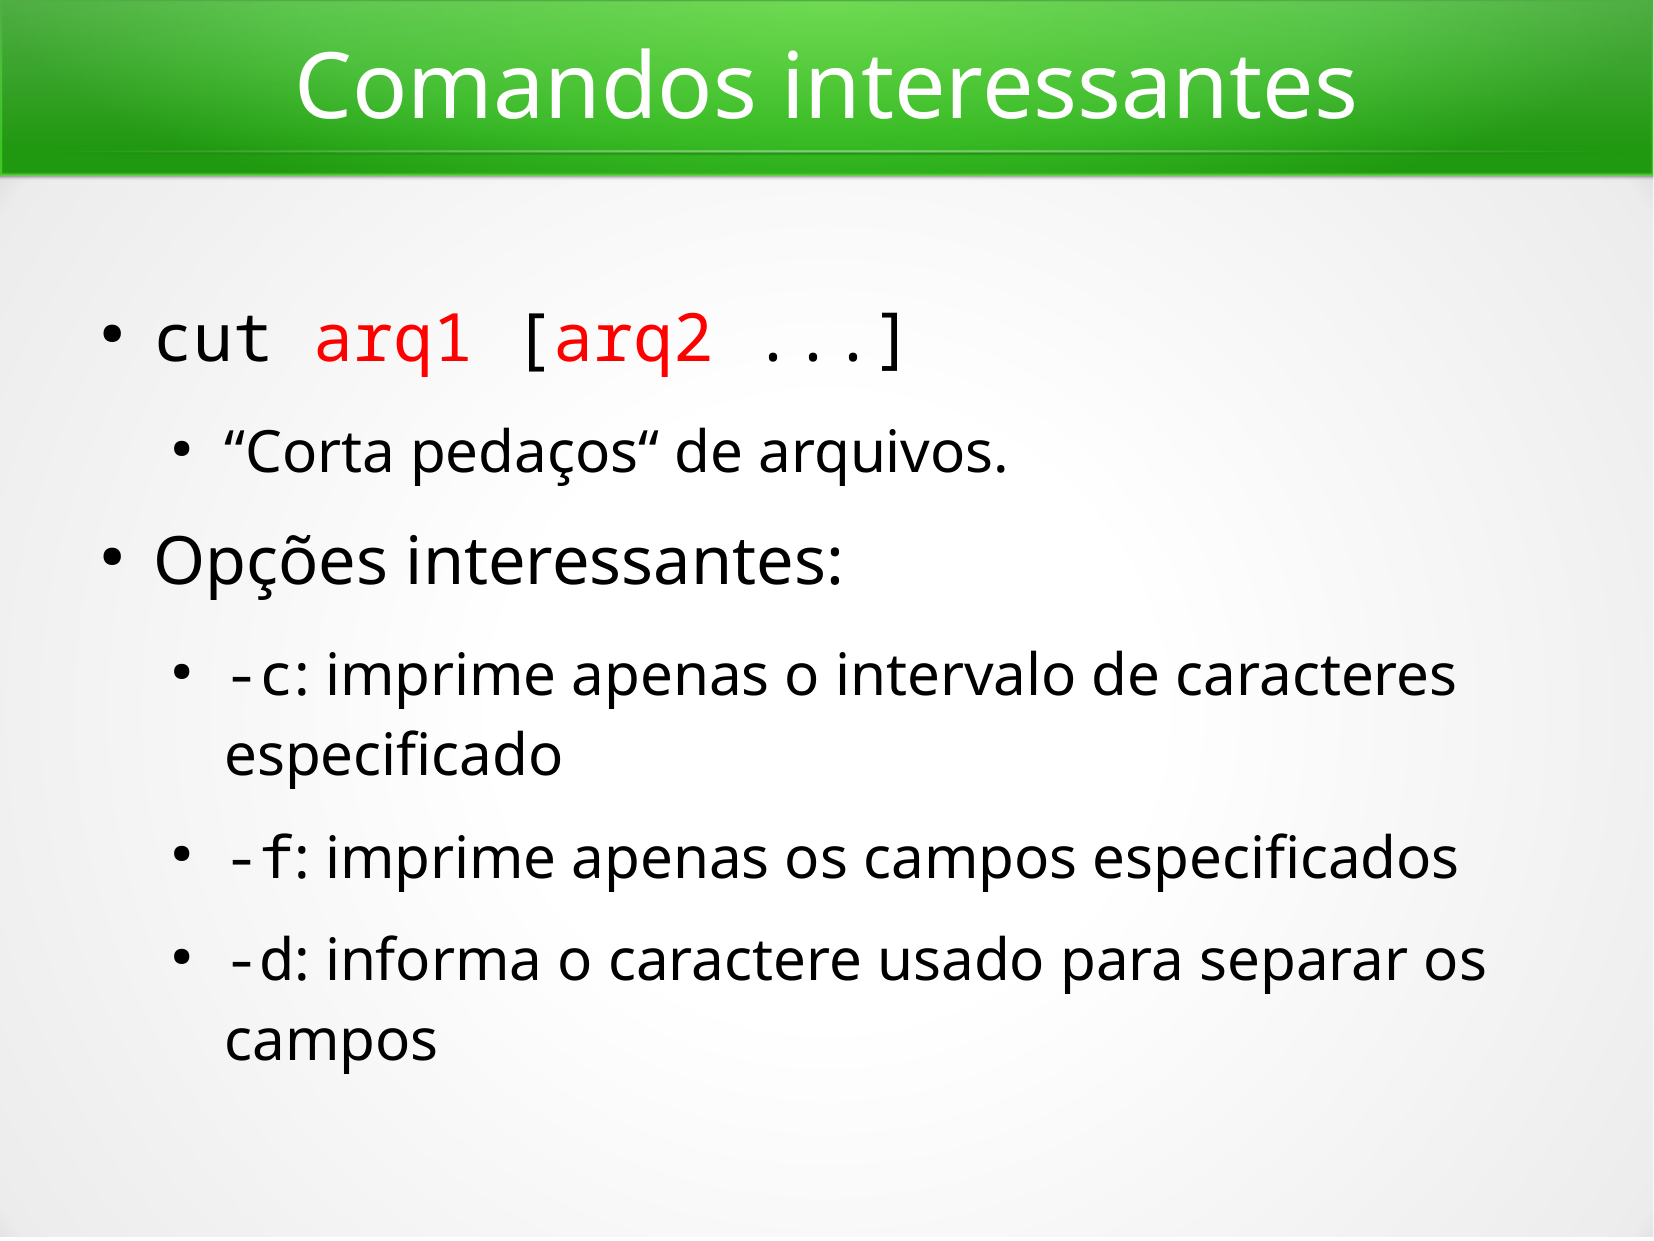

# Comandos interessantes
cut arq1 [arq2 ...]
“Corta pedaços“ de arquivos.
Opções interessantes:
-c: imprime apenas o intervalo de caracteres especificado
-f: imprime apenas os campos especificados
-d: informa o caractere usado para separar os campos